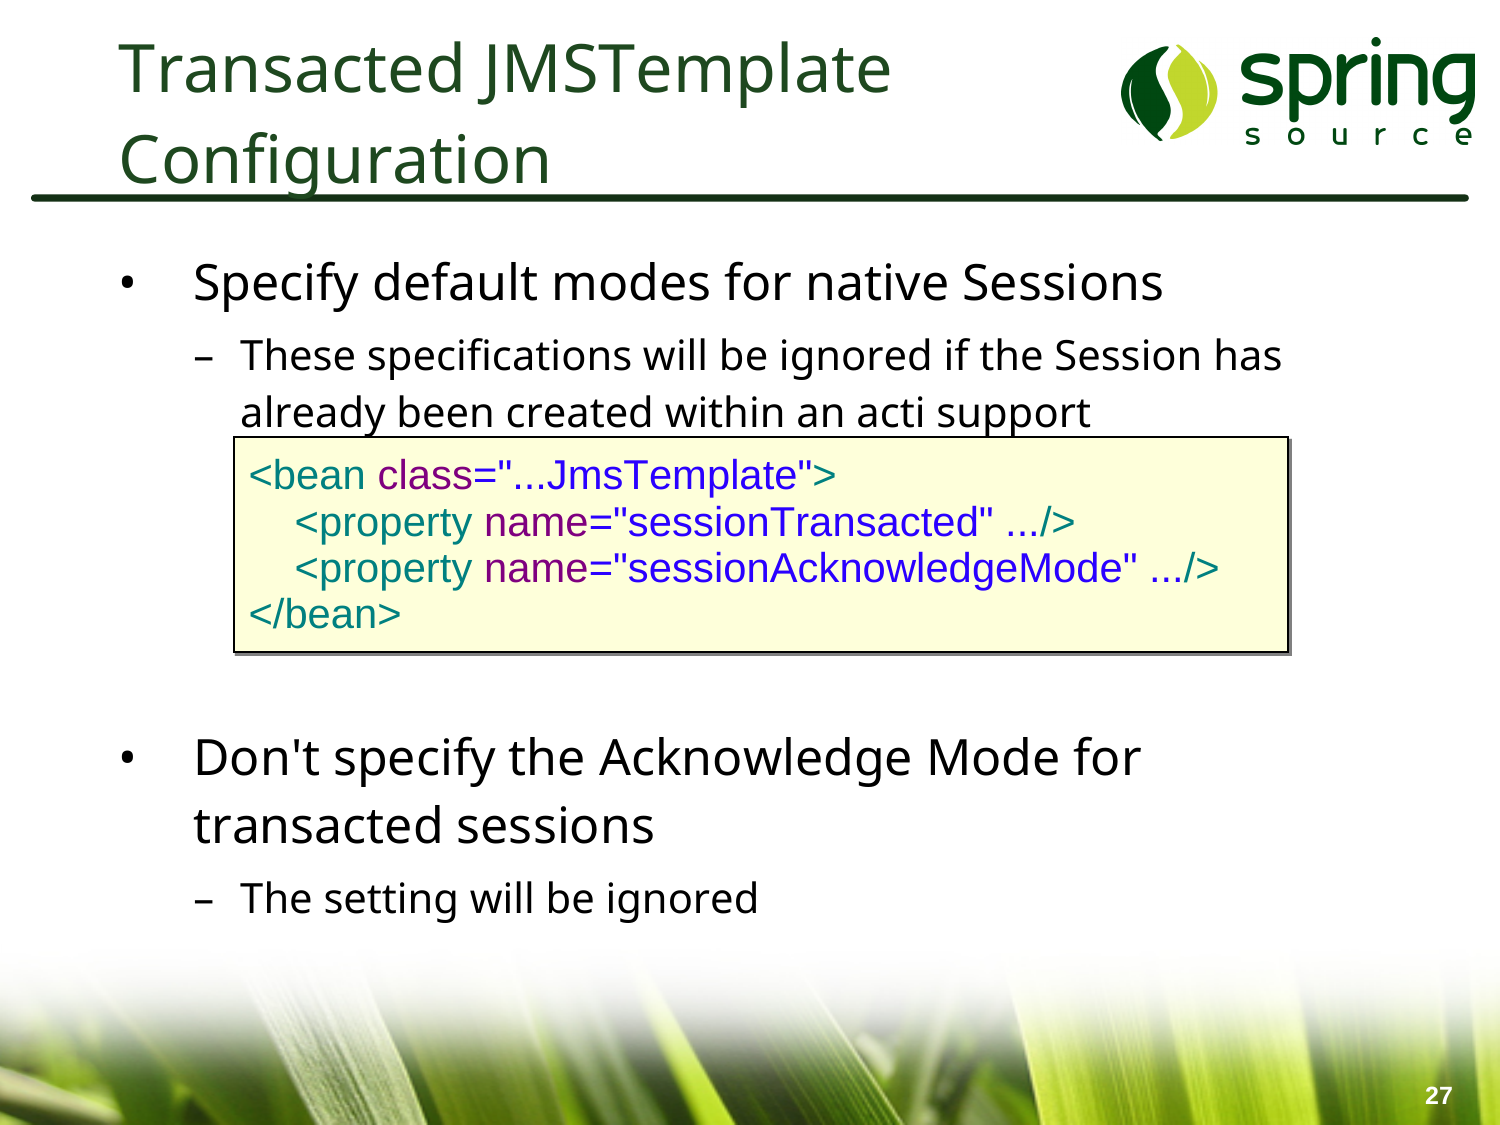

Transacted JMSTemplate Configuration
Specify default modes for native Sessions
These specifications will be ignored if the Session has already been created within an acti support
Don't specify the Acknowledge Mode for transacted sessions
The setting will be ignored
#
<bean class="...JmsTemplate">
 <property name="sessionTransacted" .../>
 <property name="sessionAcknowledgeMode" .../>
</bean>